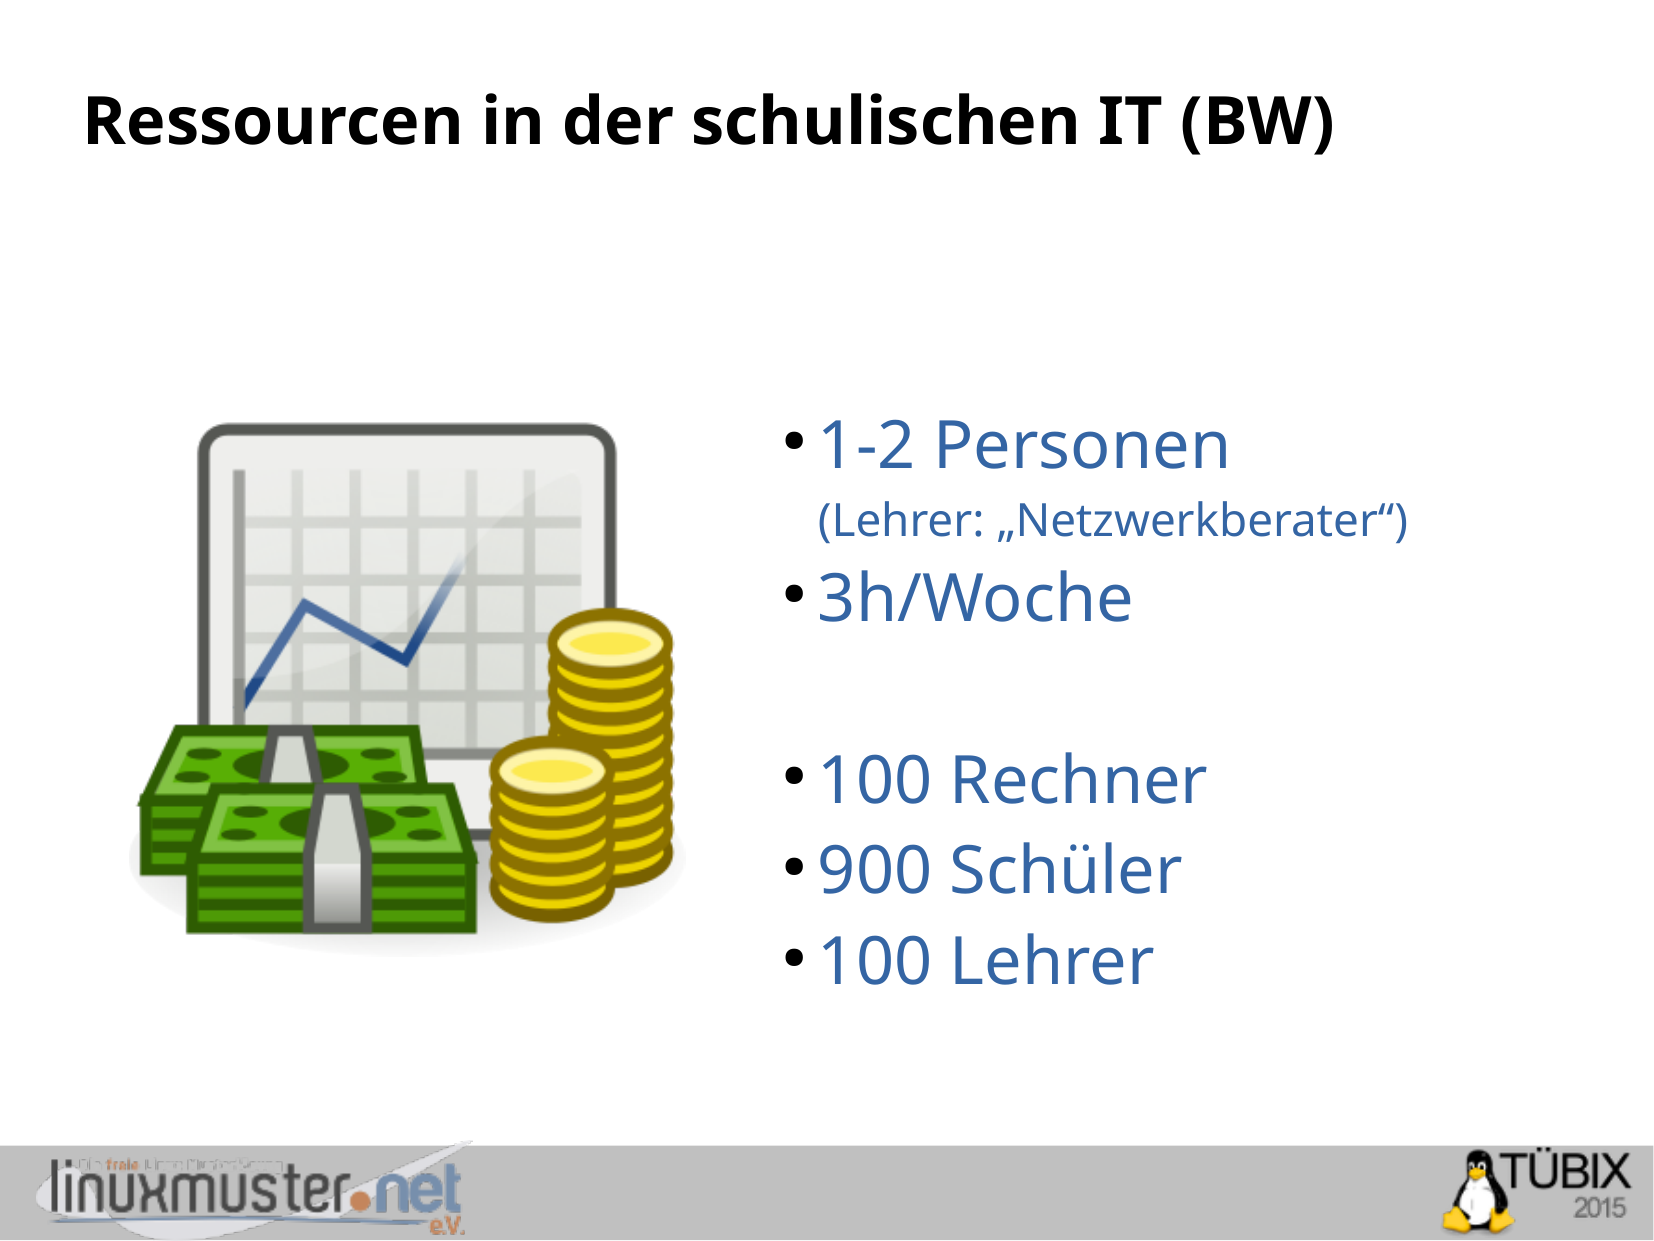

# Ressourcen in der schulischen IT (BW)
1-2 Personen
(Lehrer: „Netzwerkberater“)
3h/Woche
100 Rechner
900 Schüler
100 Lehrer